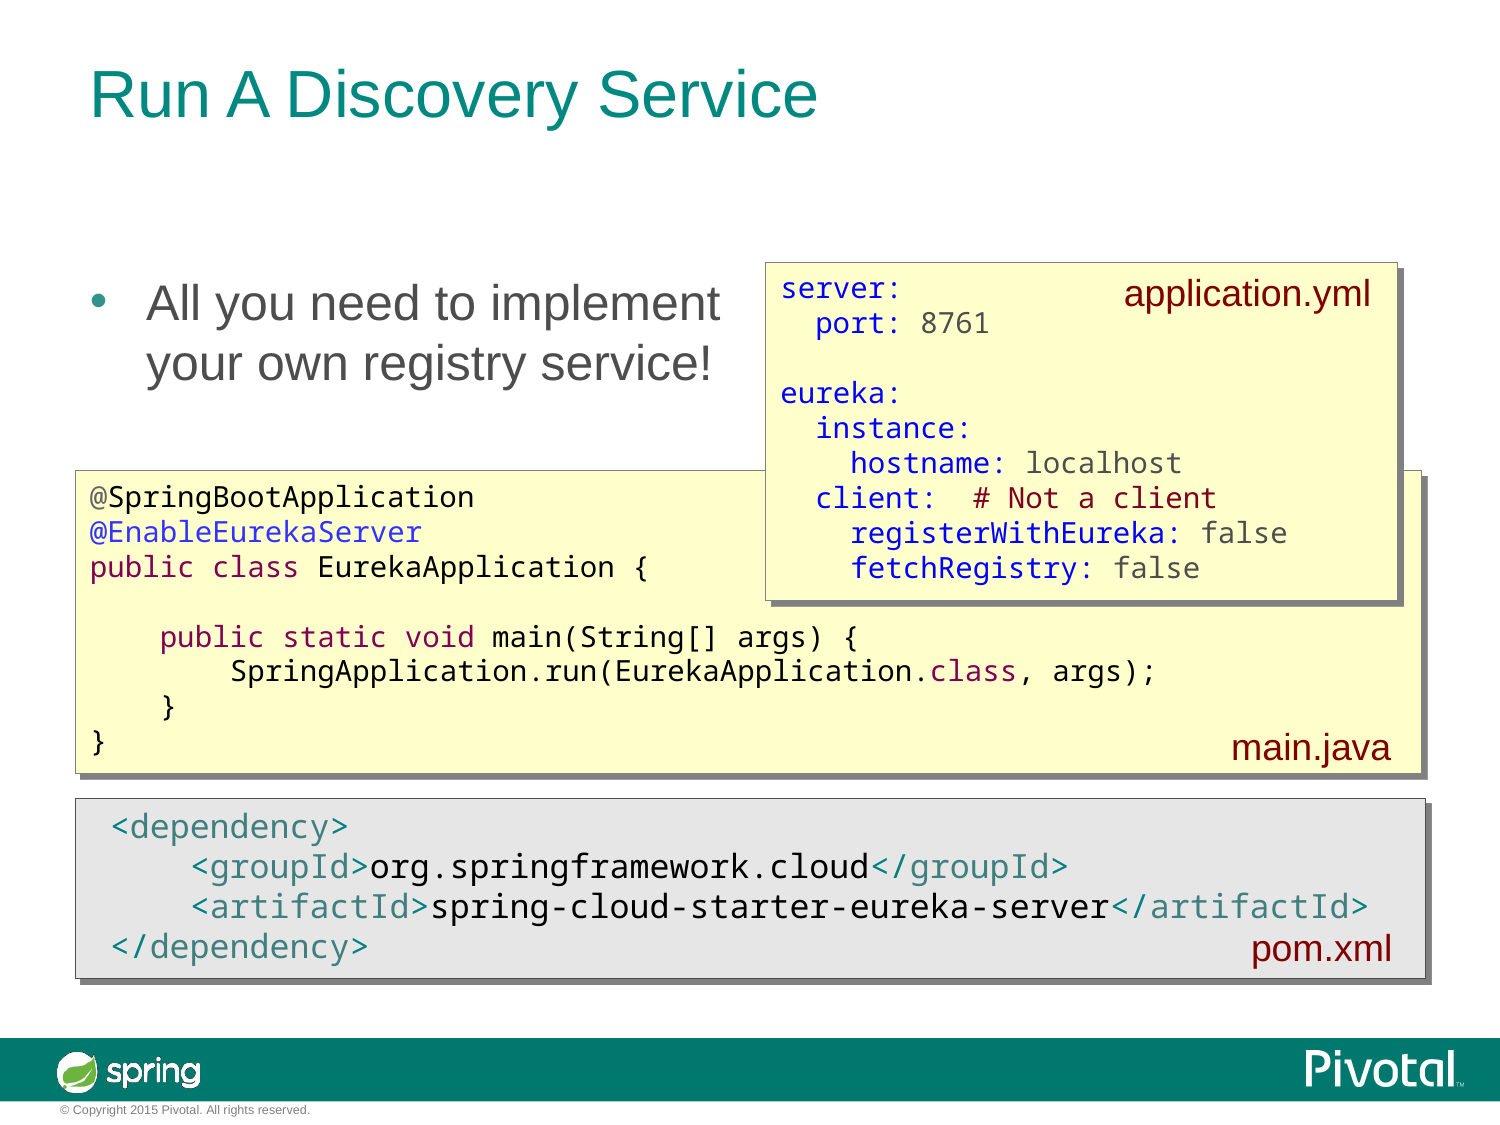

# Run A Discovery Service
application.yml
server:
 port: 8761
eureka:
 instance:
 hostname: localhost
 client: # Not a client
 registerWithEureka: false
 fetchRegistry: false
All you need to implement
your own registry service!
@SpringBootApplication
@EnableEurekaServer
public class EurekaApplication {
 public static void main(String[] args) {
 SpringApplication.run(EurekaApplication.class, args);
 }
}
main.java
 <dependency>
 <groupId>org.springframework.cloud</groupId>
 <artifactId>spring-cloud-starter-eureka-server</artifactId>
 </dependency>
pom.xml